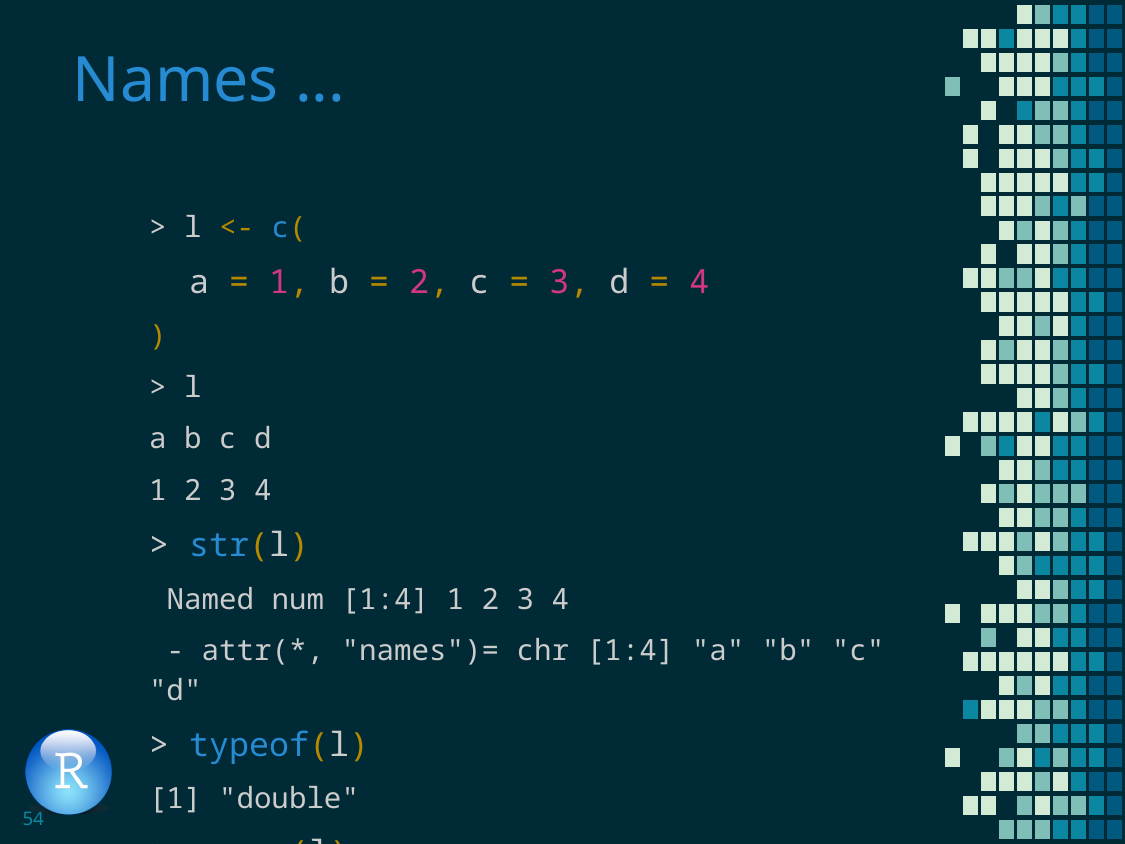

Names ...
> l <- c(
 a = 1, b = 2, c = 3, d = 4
)
> l
a b c d
1 2 3 4
> str(l)
 Named num [1:4] 1 2 3 4
 - attr(*, "names")= chr [1:4] "a" "b" "c" "d"
> typeof(l)
[1] "double"
> names(l)
[1] "a" "b" "c" "d"